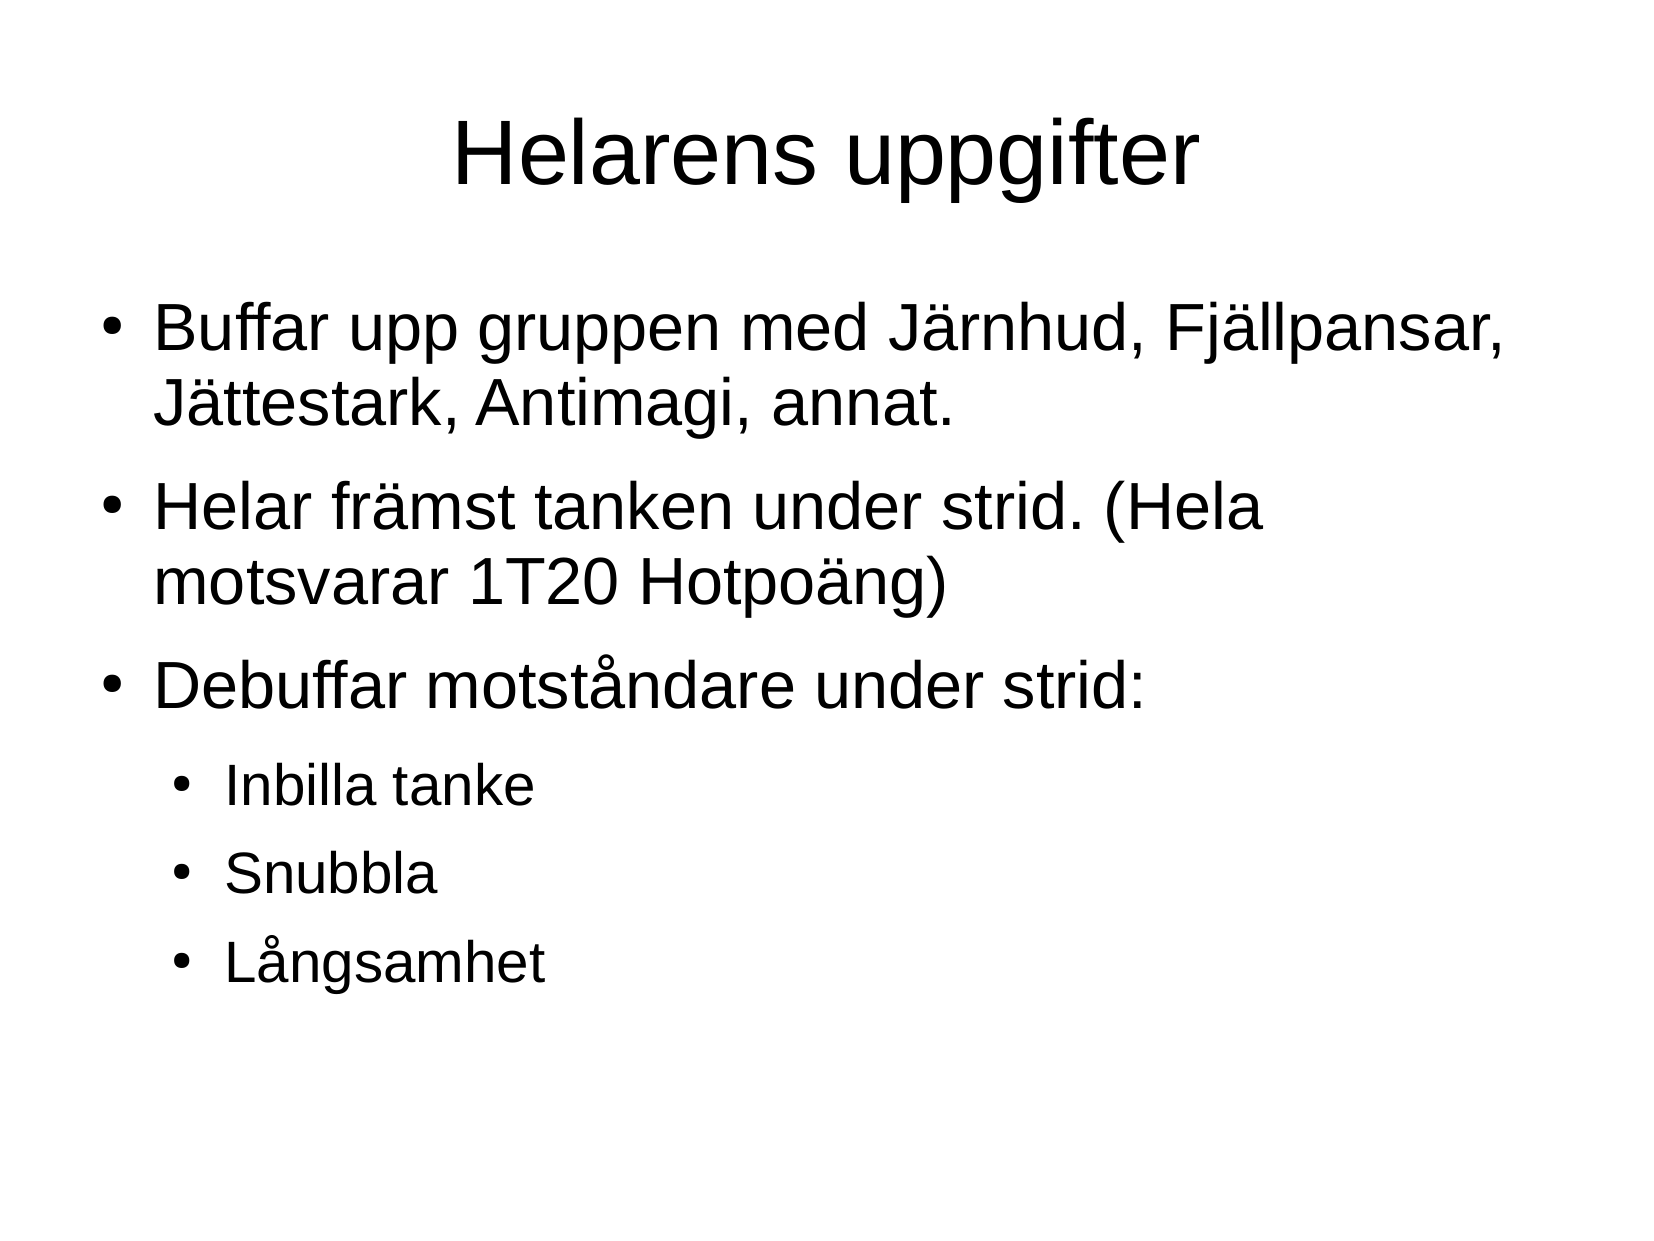

# Helarens uppgifter
Buffar upp gruppen med Järnhud, Fjällpansar, Jättestark, Antimagi, annat.
Helar främst tanken under strid. (Hela motsvarar 1T20 Hotpoäng)
Debuffar motståndare under strid:
Inbilla tanke
Snubbla
Långsamhet